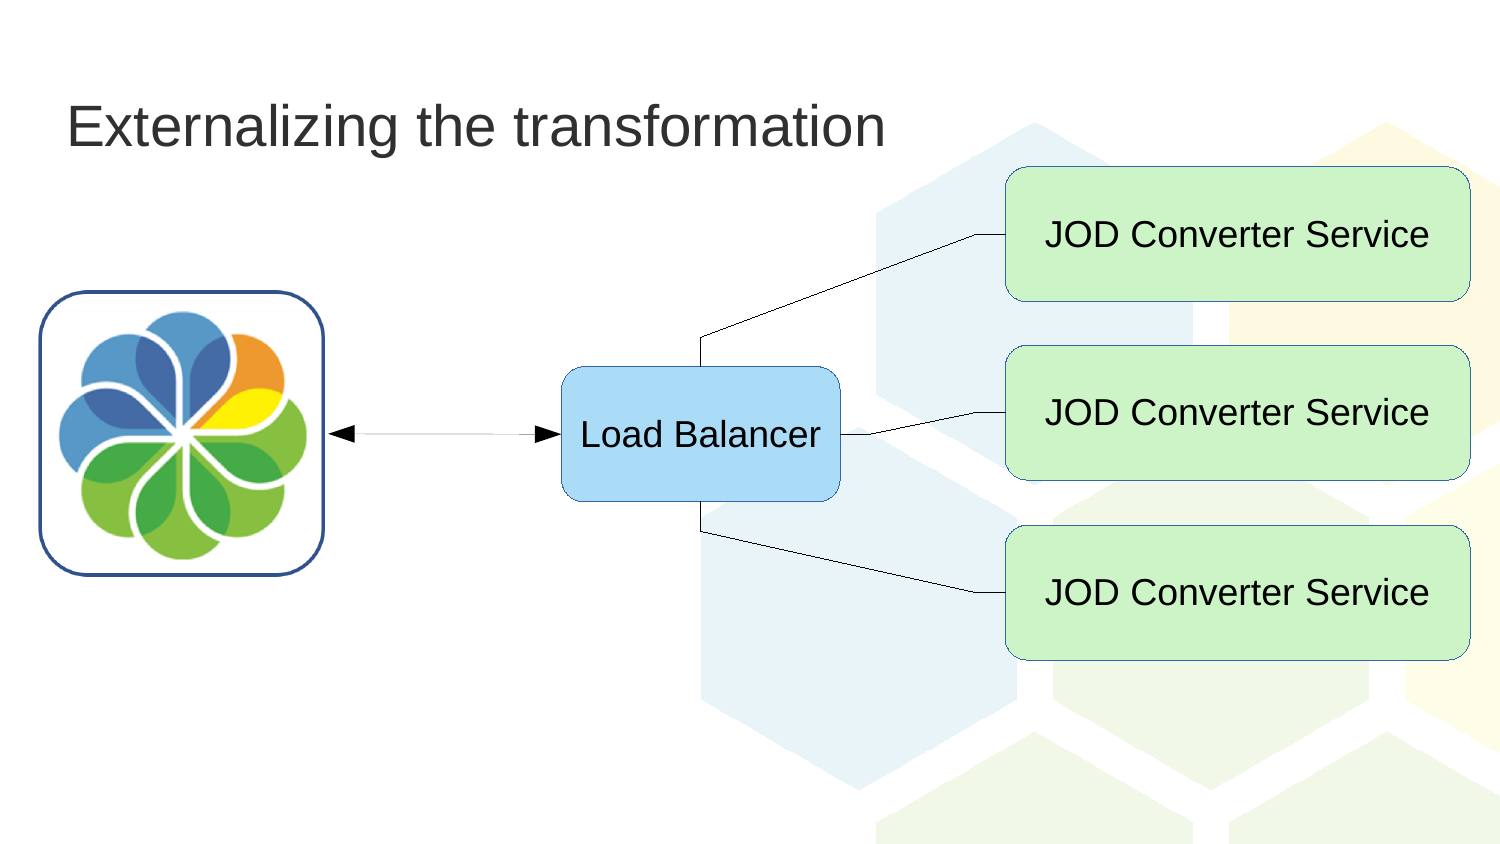

# Externalizing the transformation
JOD Converter Service
JOD Converter Service
Load Balancer
JOD Converter Service